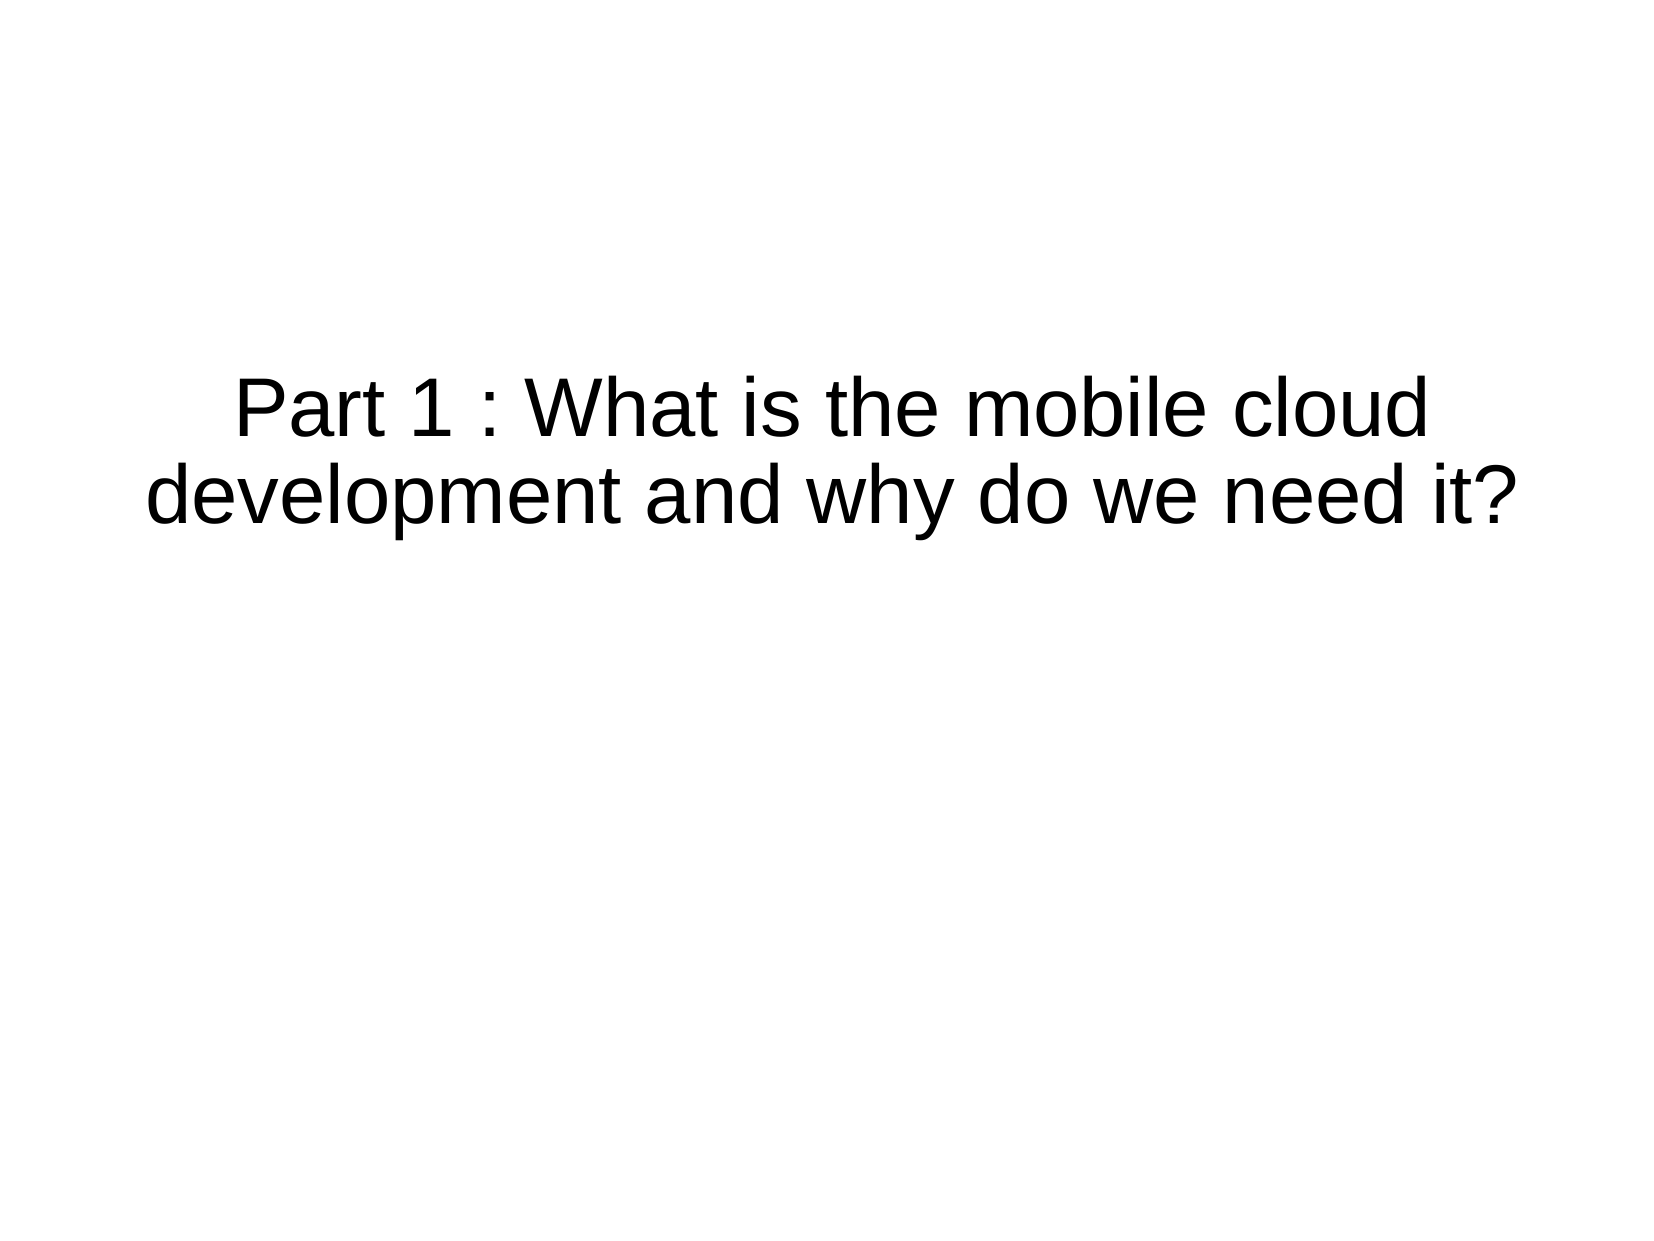

Part 1 : What is the mobile cloud development and why do we need it?